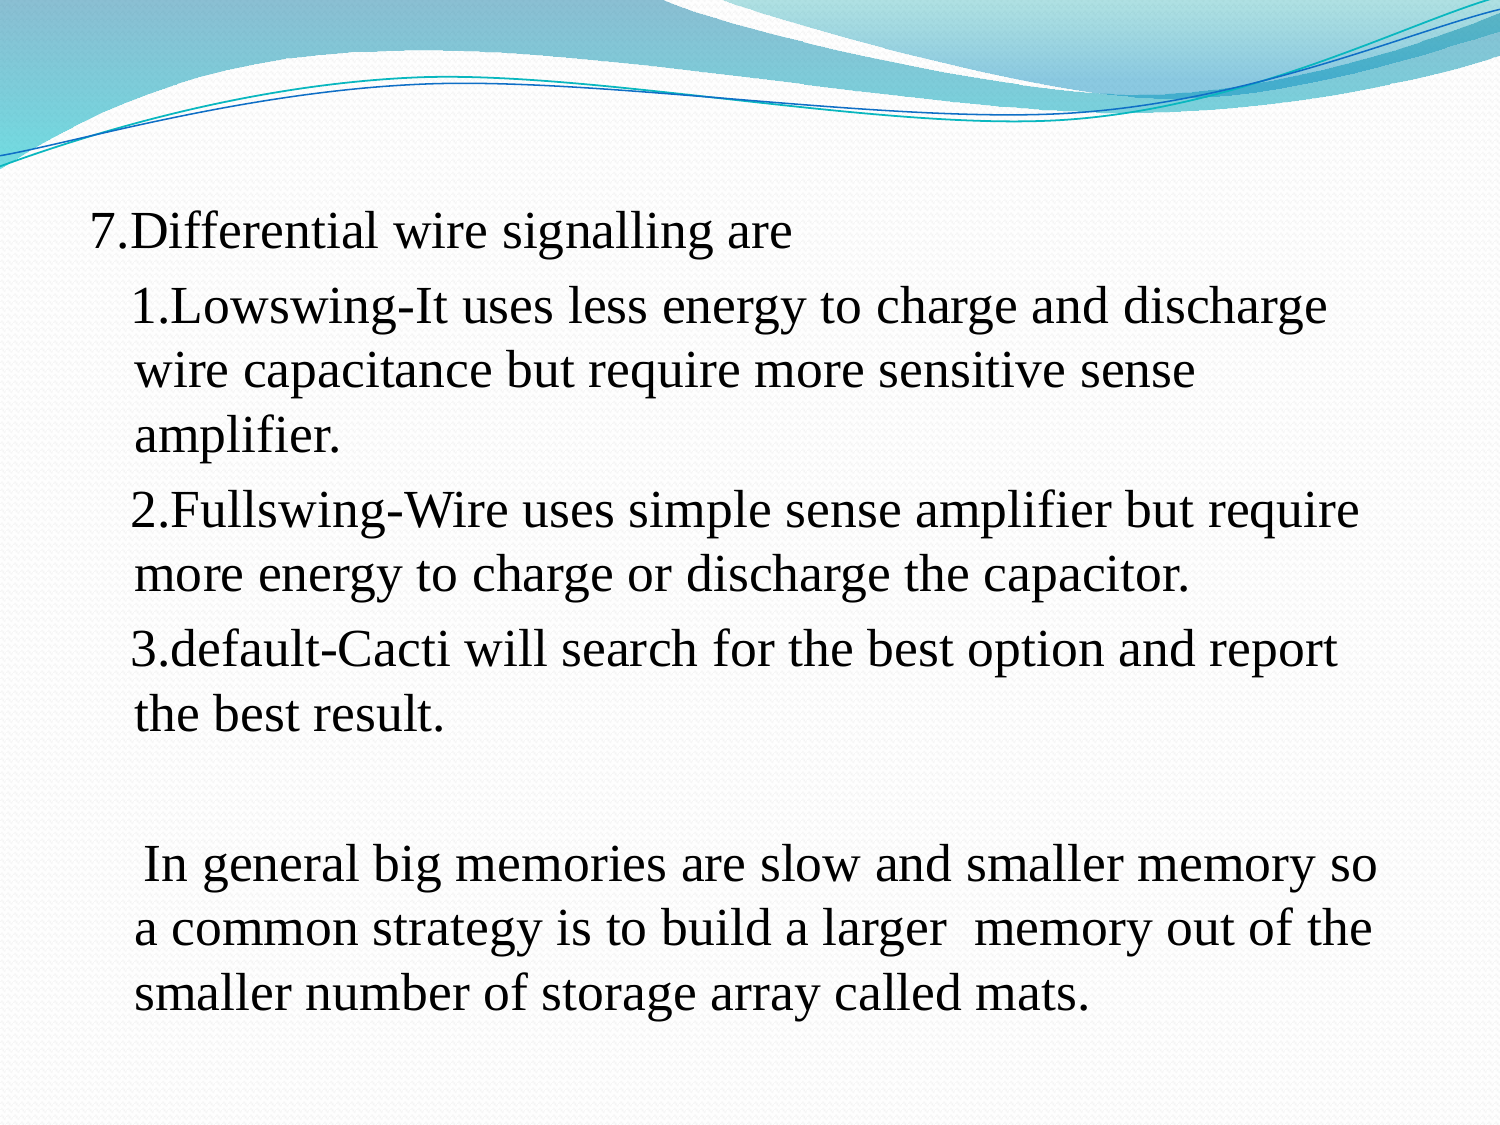

# 7.Differential wire signalling are
 1.Lowswing-It uses less energy to charge and discharge wire capacitance but require more sensitive sense amplifier.
 2.Fullswing-Wire uses simple sense amplifier but require more energy to charge or discharge the capacitor.
 3.default-Cacti will search for the best option and report the best result.
 In general big memories are slow and smaller memory so a common strategy is to build a larger memory out of the smaller number of storage array called mats.